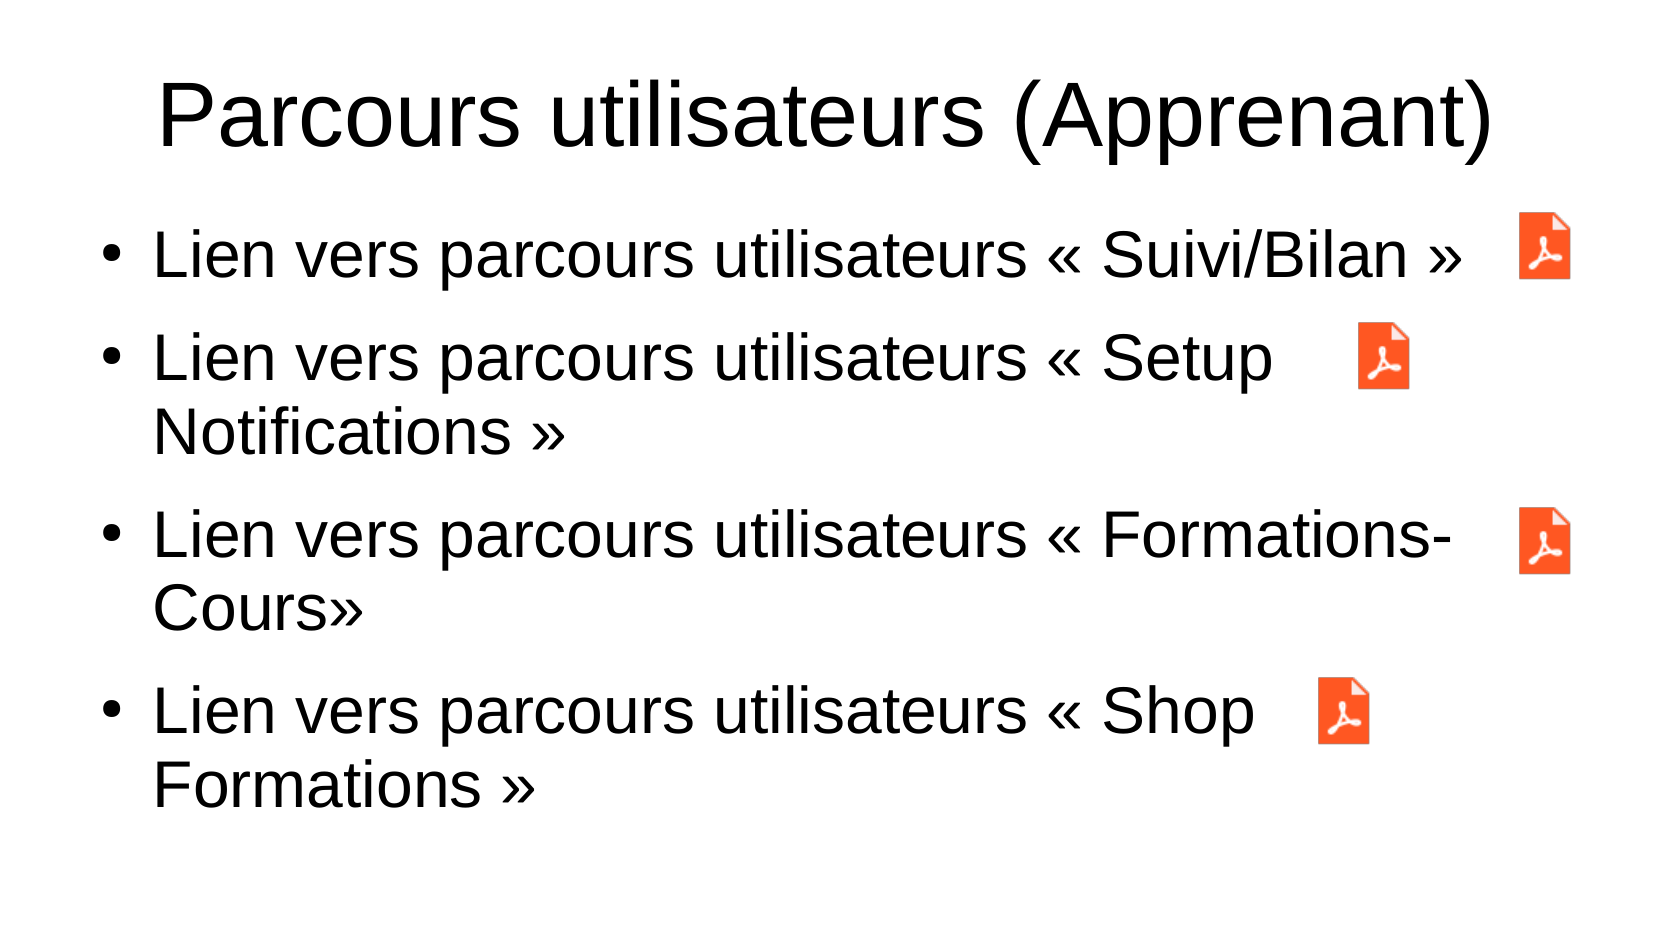

# Parcours utilisateurs (Apprenant)
Lien vers parcours utilisateurs « Suivi/Bilan »
Lien vers parcours utilisateurs « Setup Notifications »
Lien vers parcours utilisateurs « Formations-Cours»
Lien vers parcours utilisateurs « Shop Formations »